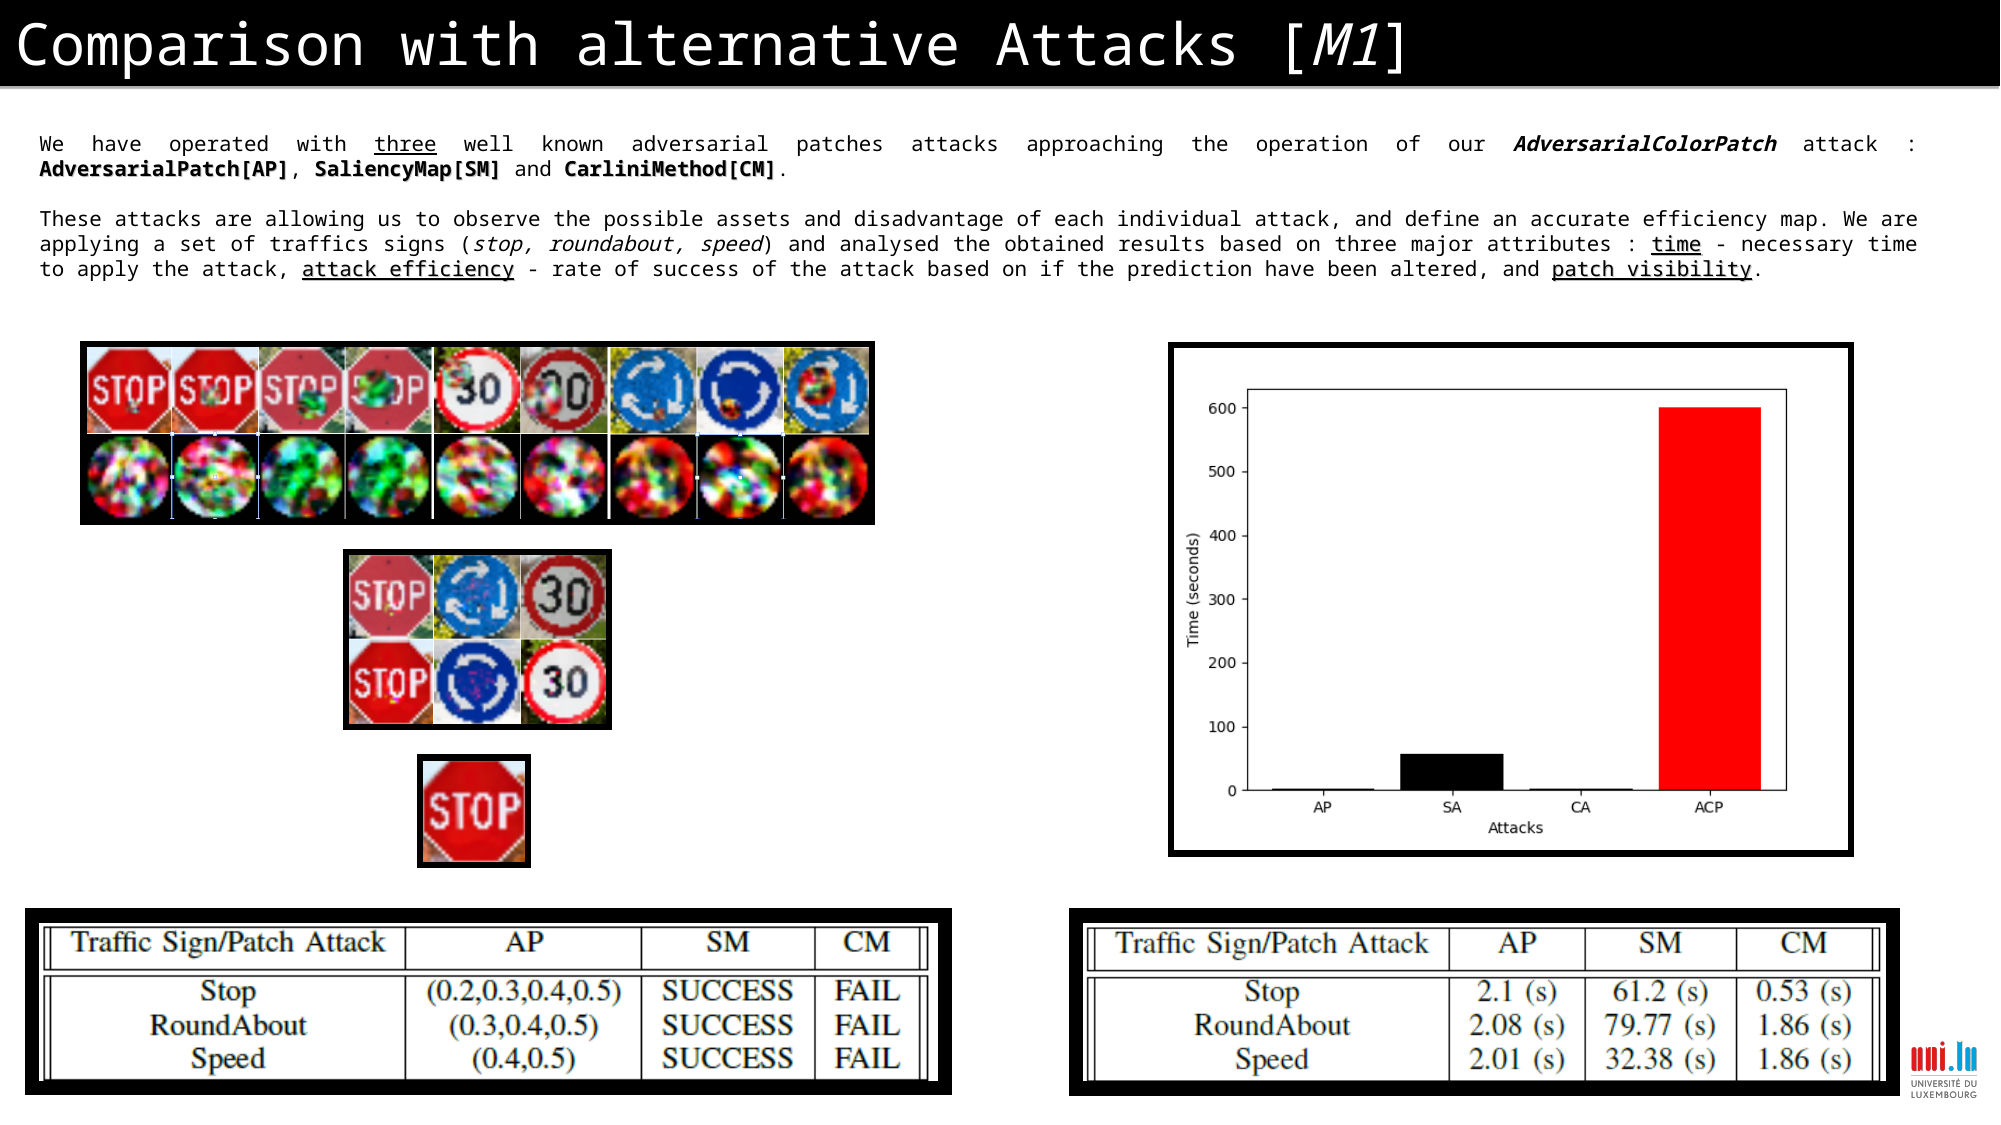

Comparison with alternative Attacks [M1]
We have operated with three well known adversarial patches attacks approaching the operation of our AdversarialColorPatch attack : AdversarialPatch[AP], SaliencyMap[SM] and CarliniMethod[CM].
These attacks are allowing us to observe the possible assets and disadvantage of each individual attack, and define an accurate efficiency map. We are applying a set of traffics signs (stop, roundabout, speed) and analysed the obtained results based on three major attributes : time - necessary time to apply the attack, attack efficiency - rate of success of the attack based on if the prediction have been altered, and patch visibility.